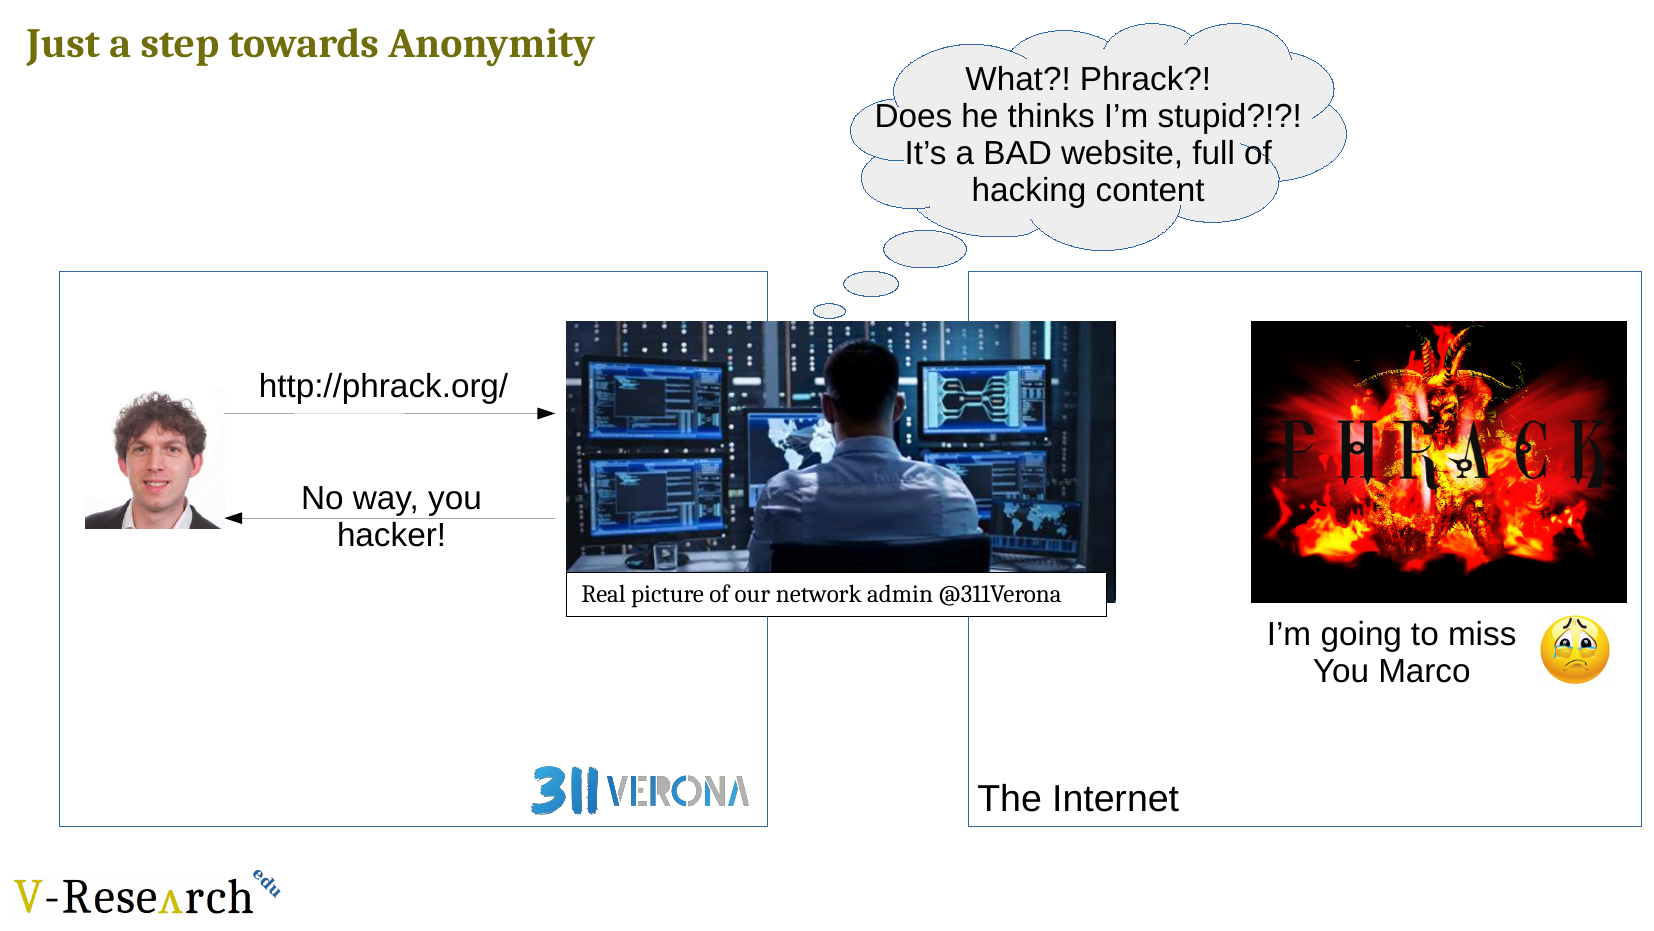

Just a step towards Anonymity
What?! Phrack?!
Does he thinks I’m stupid?!?!
It’s a BAD website, full of
hacking content
http://phrack.org/
No way, you hacker!
Real picture of our network admin @311Verona
I’m going to miss
You Marco
The Internet
edu